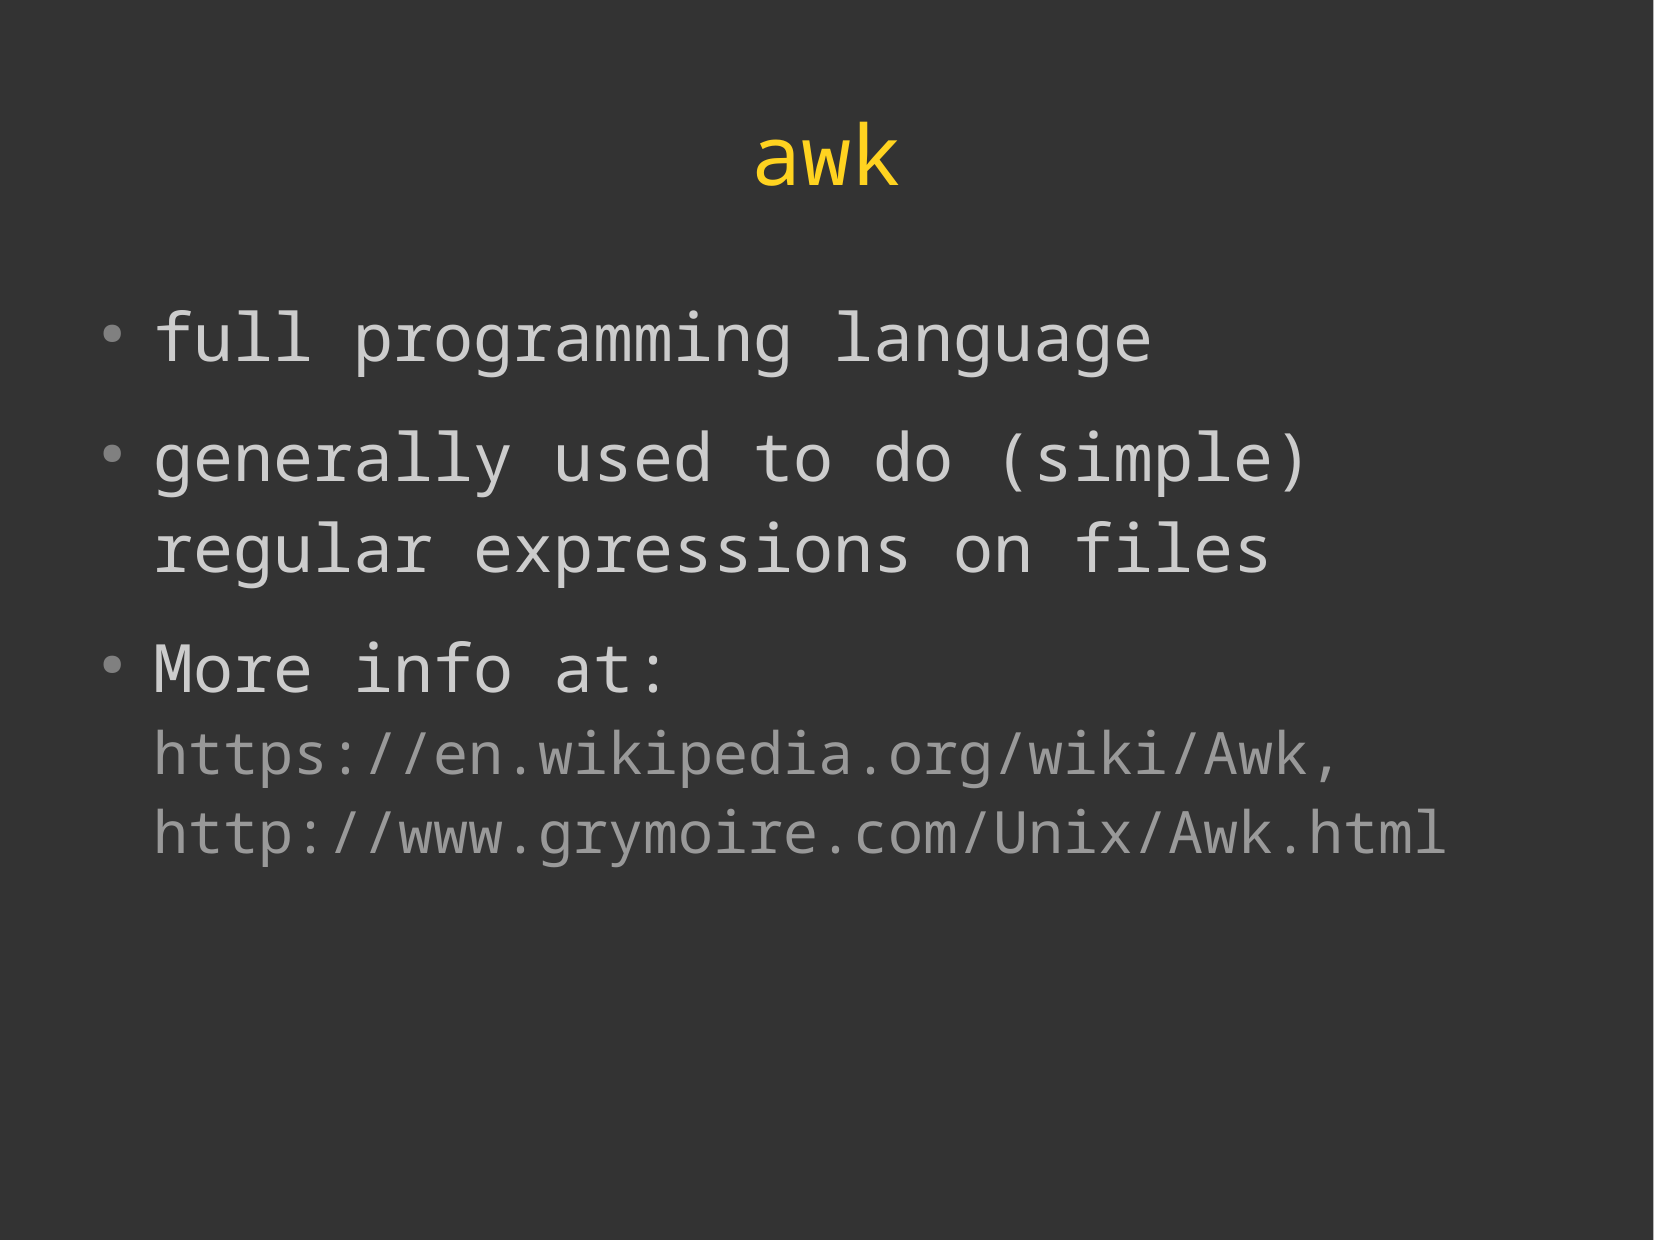

# awk
full programming language
generally used to do (simple) regular expressions on files
More info at: https://en.wikipedia.org/wiki/Awk, http://www.grymoire.com/Unix/Awk.html